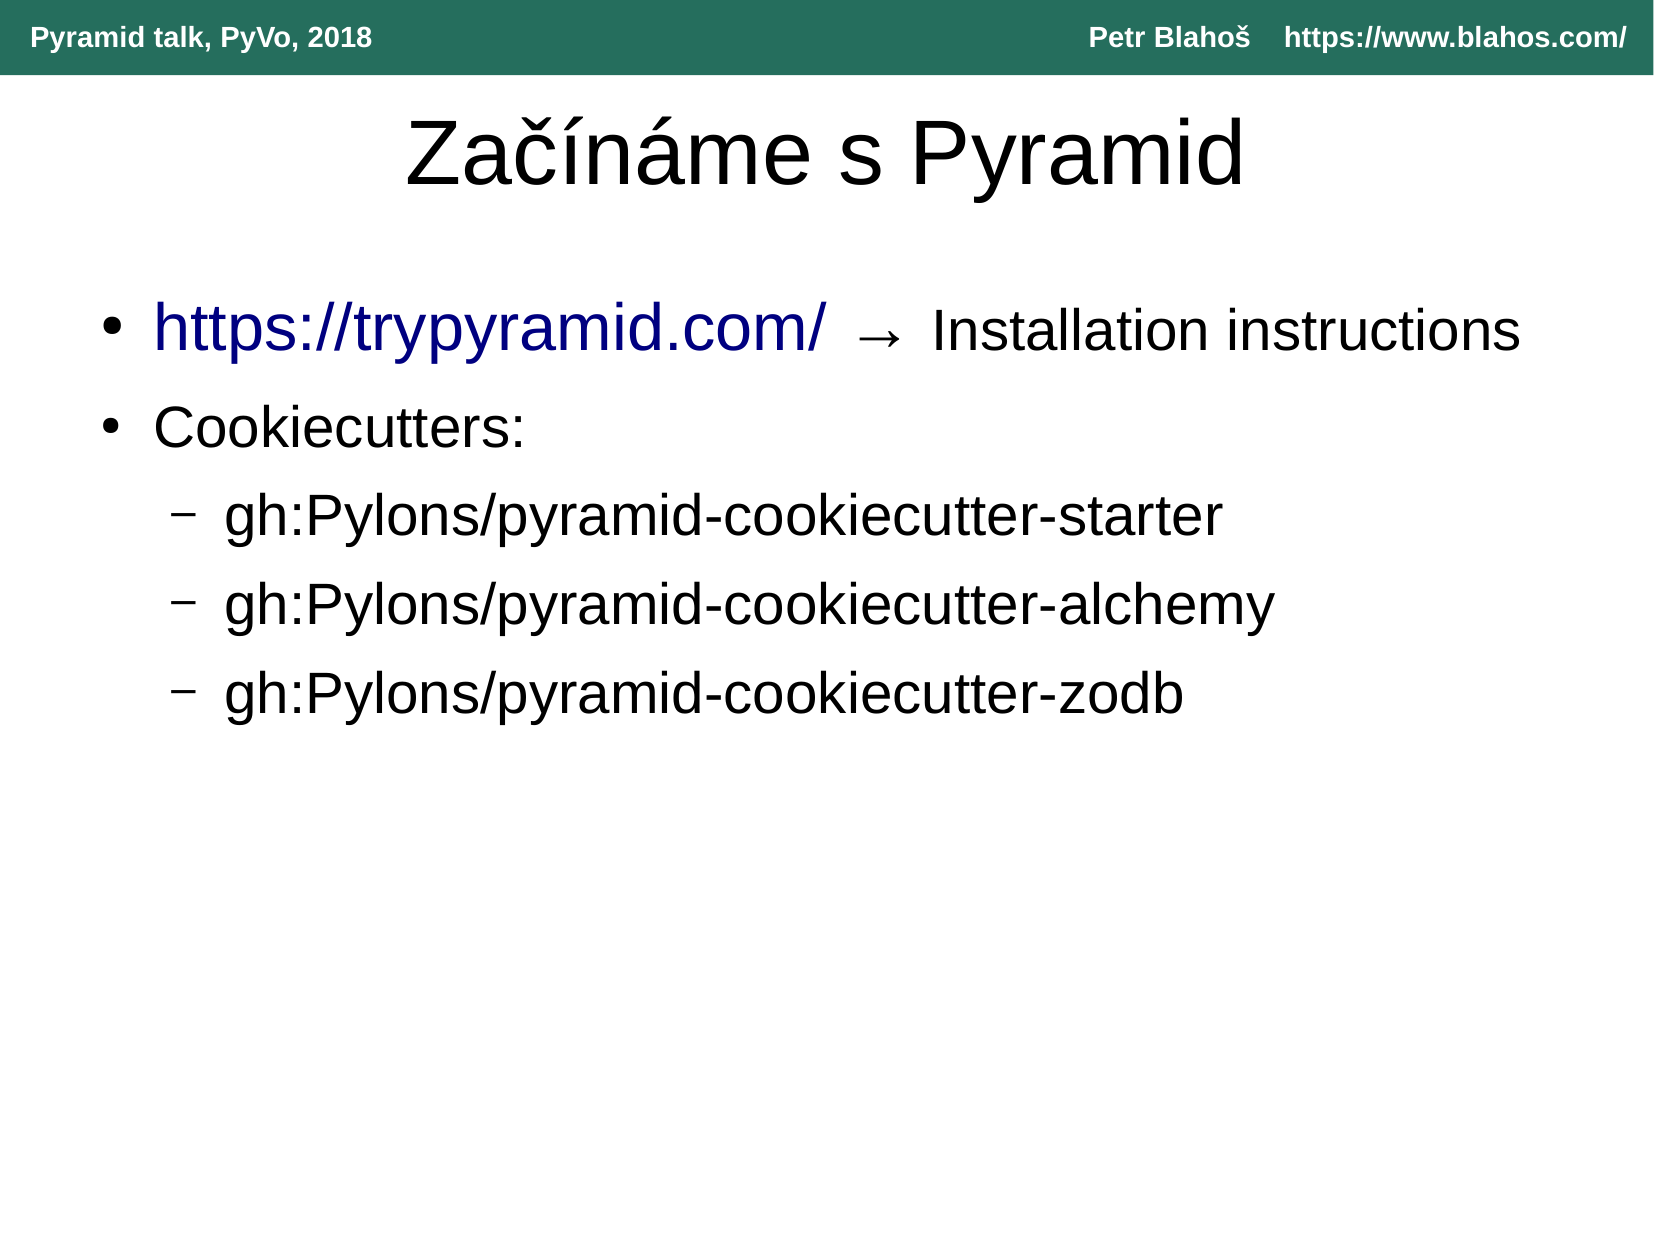

# Začínáme s Pyramid
https://trypyramid.com/ → Installation instructions
Cookiecutters:
gh:Pylons/pyramid-cookiecutter-starter
gh:Pylons/pyramid-cookiecutter-alchemy
gh:Pylons/pyramid-cookiecutter-zodb